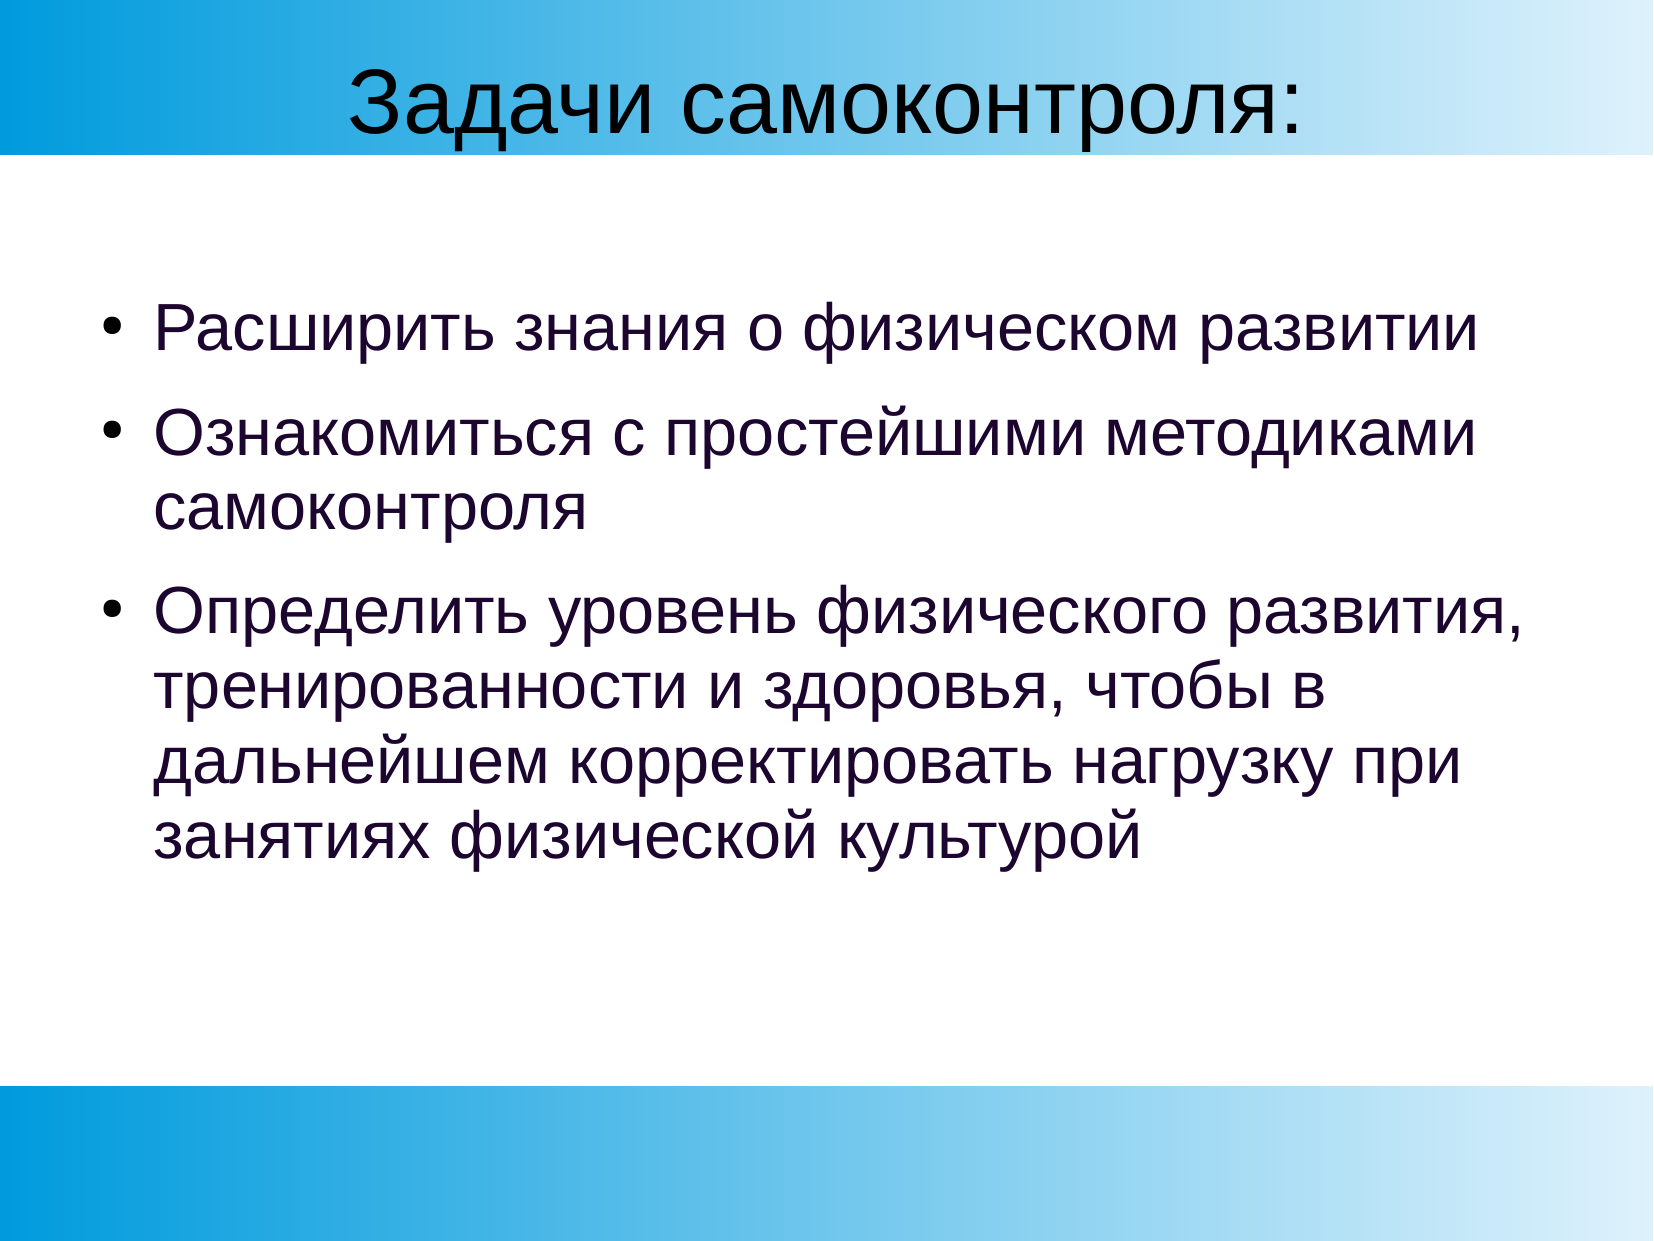

# Задачи самоконтроля:
Расширить знания о физическом развитии
Ознакомиться с простейшими методиками самоконтроля
Определить уровень физического развития, тренированности и здоровья, чтобы в дальнейшем корректировать нагрузку при занятиях физической культурой